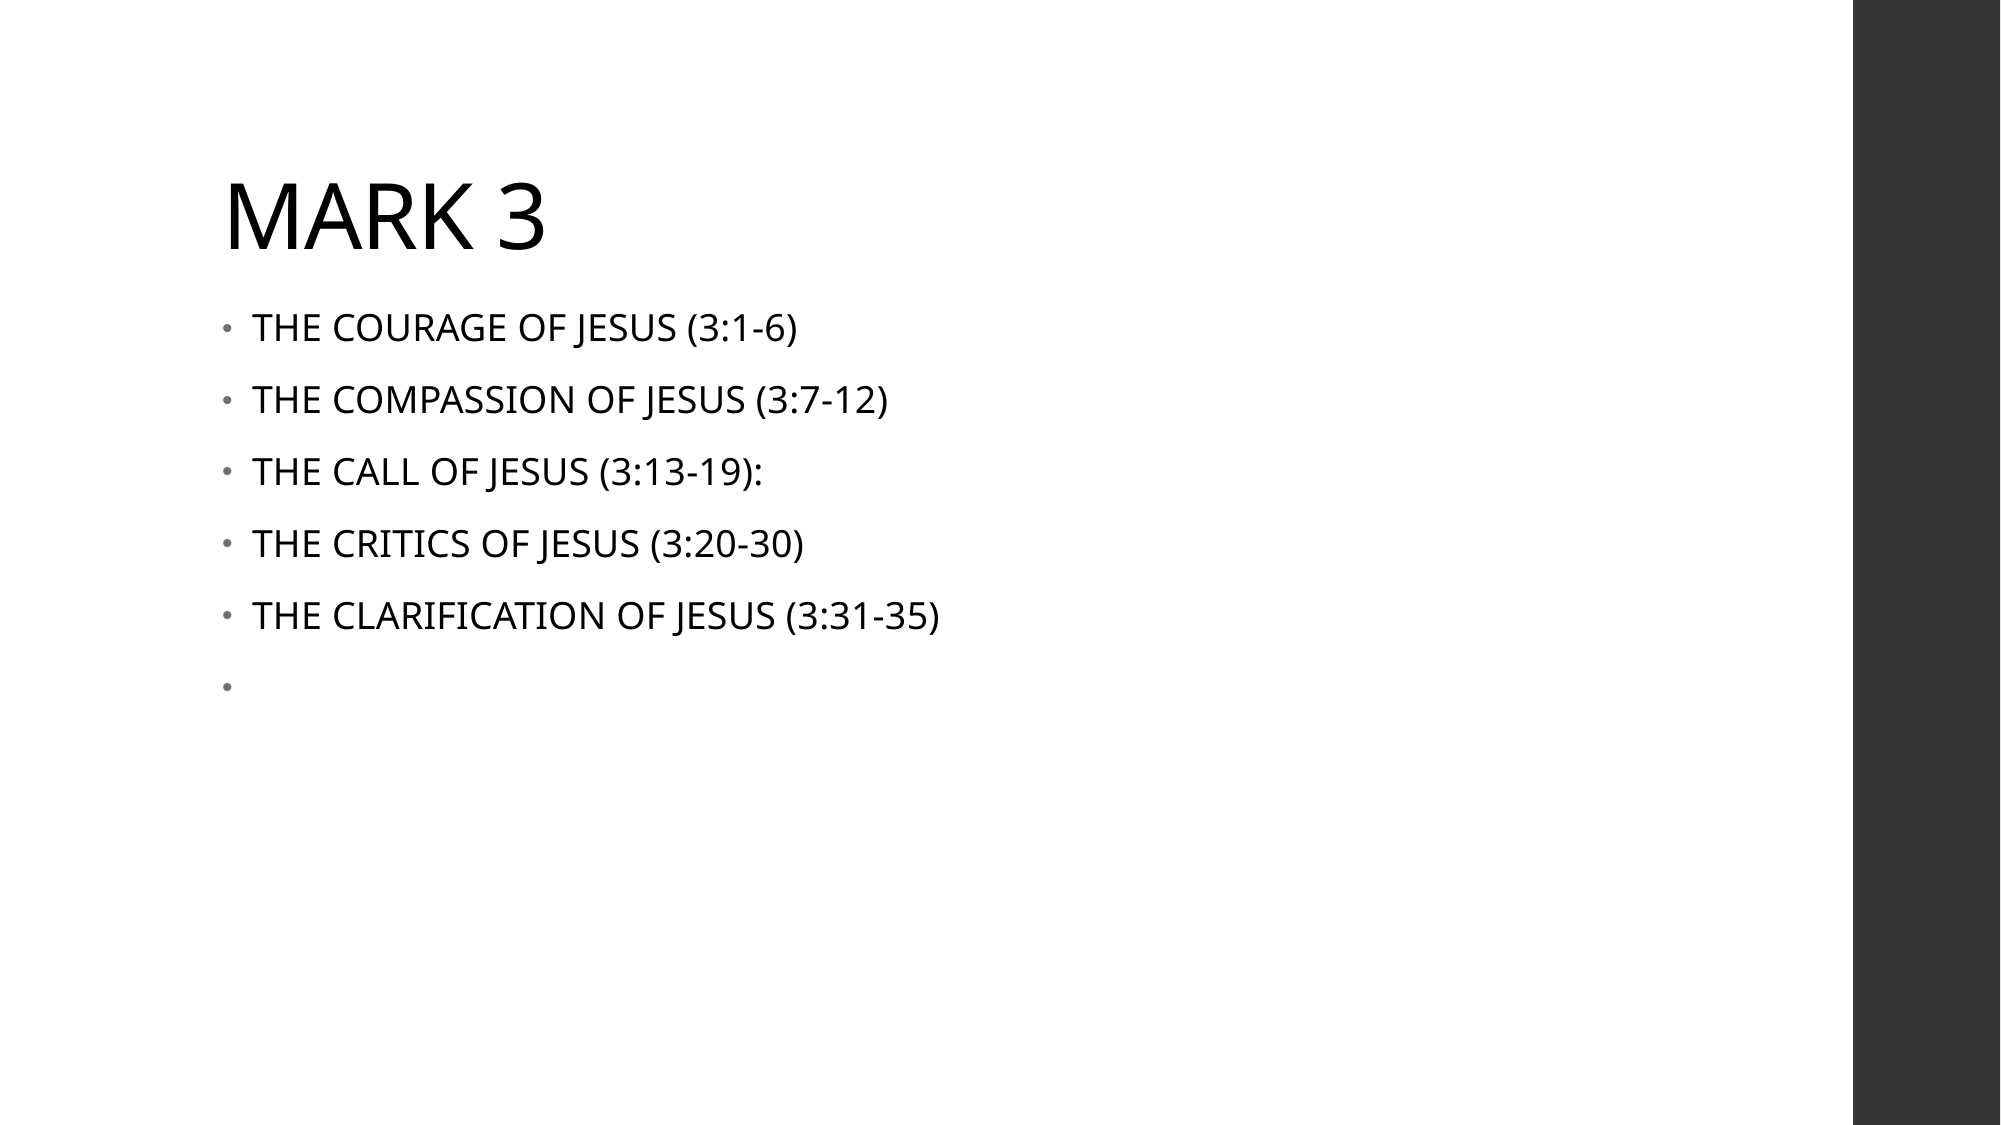

# MARK 3
THE COURAGE OF JESUS (3:1-6)
THE COMPASSION OF JESUS (3:7-12)
THE CALL OF JESUS (3:13-19):
THE CRITICS OF JESUS (3:20-30)
THE CLARIFICATION OF JESUS (3:31-35)